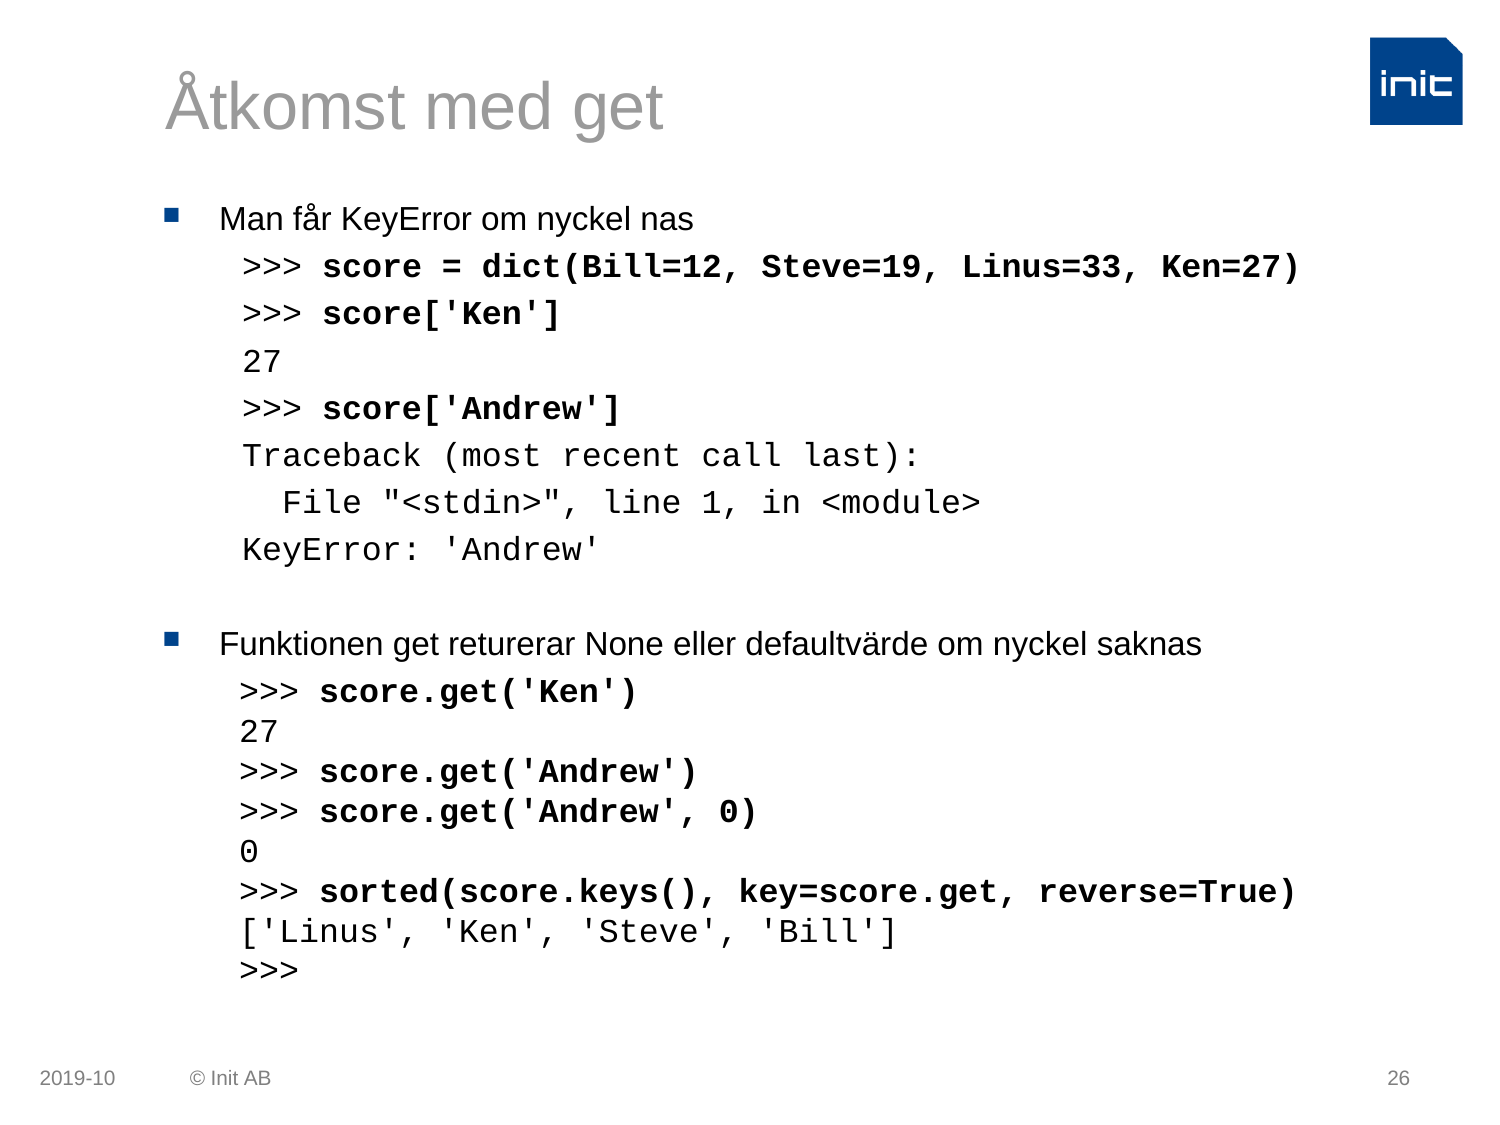

Åtkomst med get
Man får KeyError om nyckel nas
>>> score = dict(Bill=12, Steve=19, Linus=33, Ken=27)
>>> score['Ken']
27
>>> score['Andrew']
Traceback (most recent call last):
 File "<stdin>", line 1, in <module>
KeyError: 'Andrew'
Funktionen get returerar None eller defaultvärde om nyckel saknas
 >>> score.get('Ken')
 27
 >>> score.get('Andrew')
 >>> score.get('Andrew', 0)
 0
 >>> sorted(score.keys(), key=score.get, reverse=True)
 ['Linus', 'Ken', 'Steve', 'Bill']
 >>>
2019-10
© Init AB